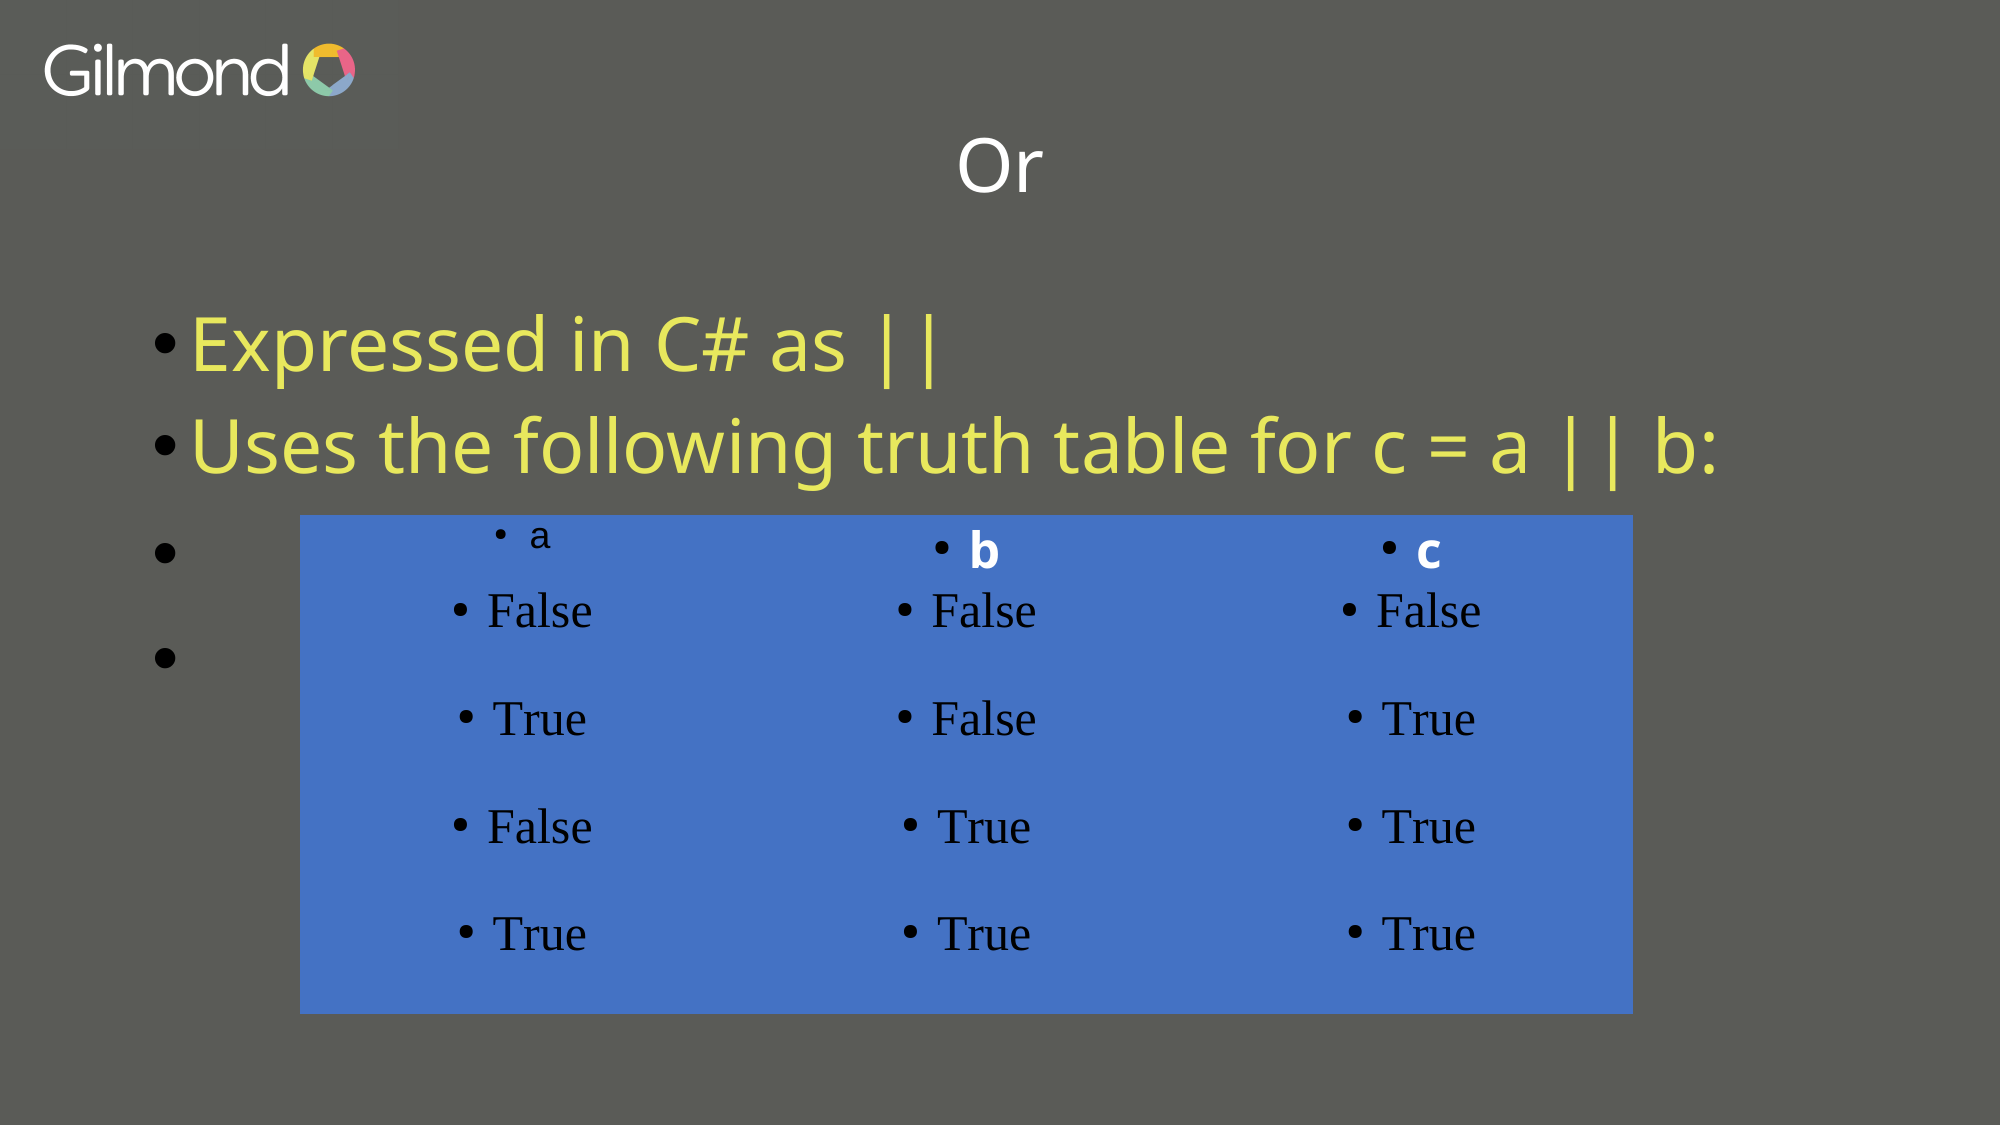

# Or
Expressed in C# as ||
Uses the following truth table for c = a || b:
| a | b | c |
| --- | --- | --- |
| False | False | False |
| True | False | True |
| False | True | True |
| True | True | True |